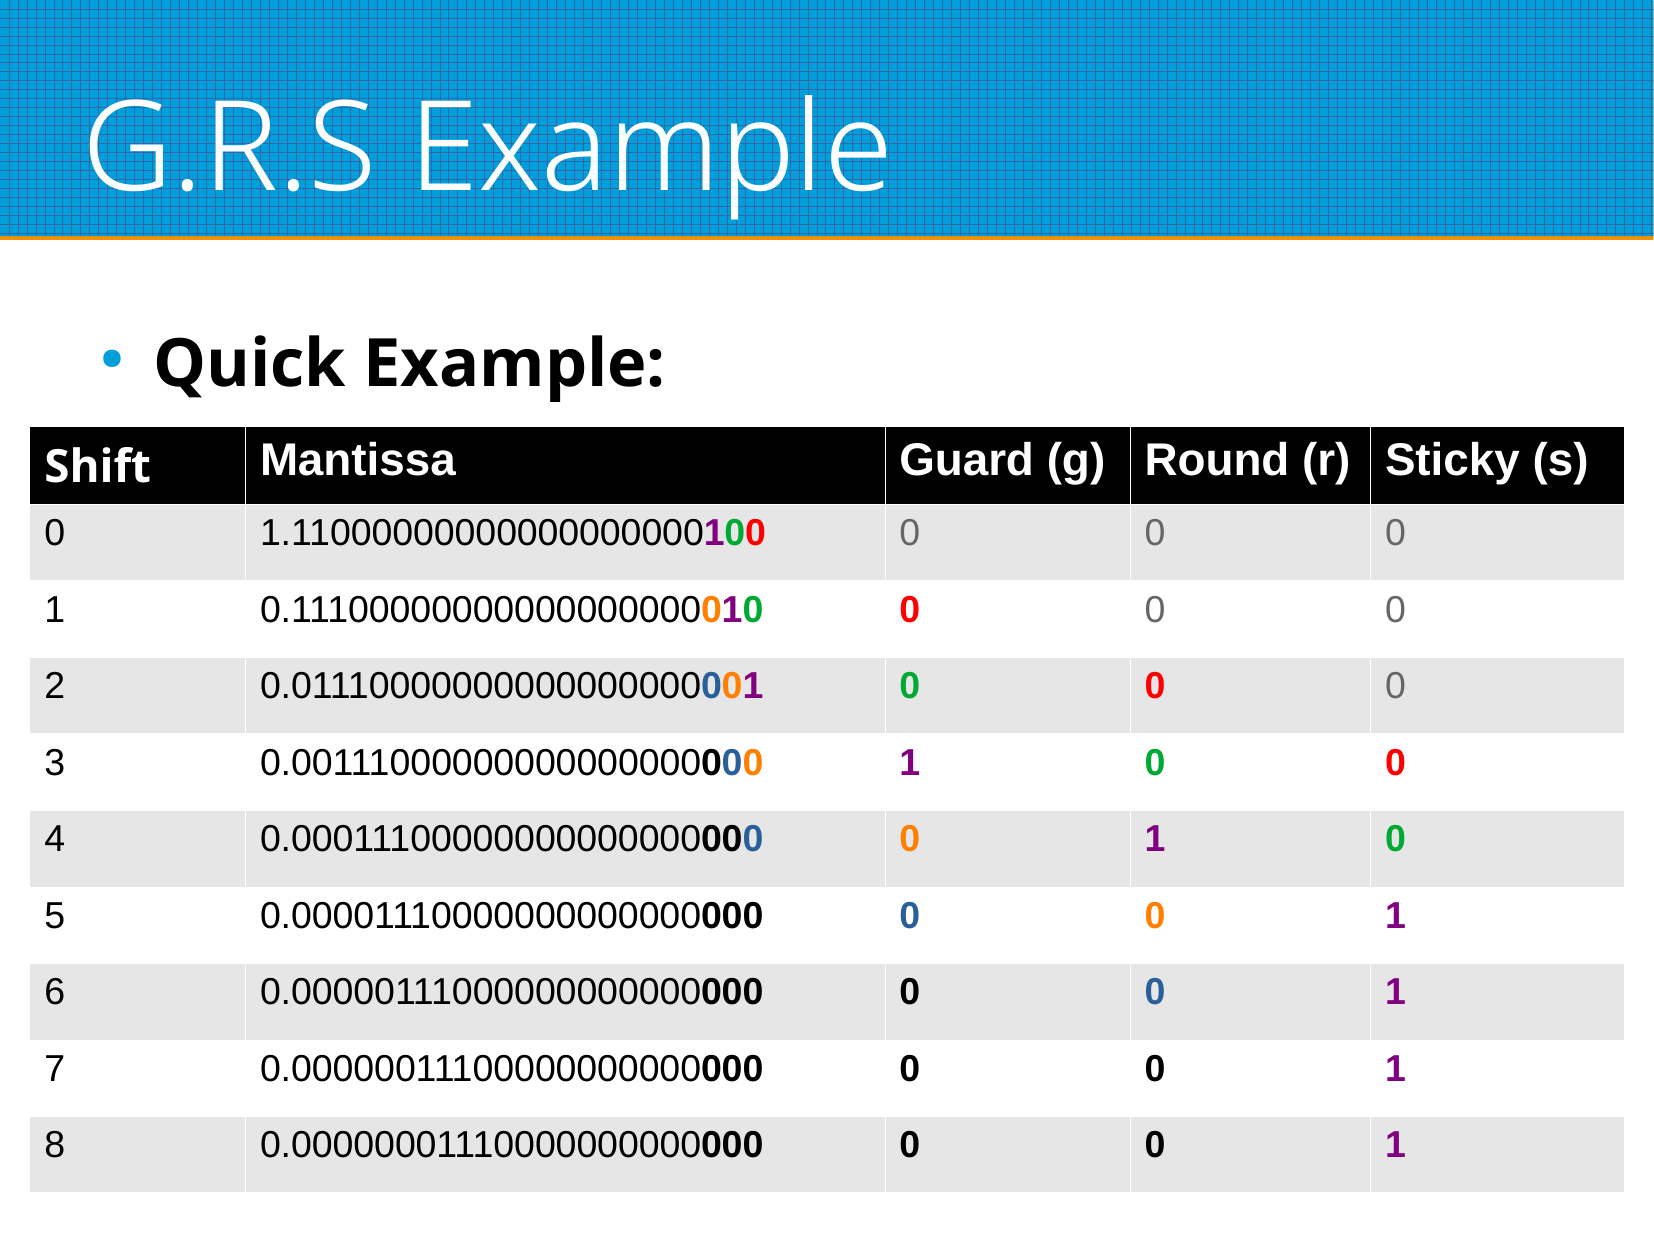

# G.R.S Example
Quick Example:
| Shift | Mantissa | Guard (g) | Round (r) | Sticky (s) |
| --- | --- | --- | --- | --- |
| 0 | 1.11000000000000000000100 | 0 | 0 | 0 |
| 1 | 0.11100000000000000000010 | 0 | 0 | 0 |
| 2 | 0.01110000000000000000001 | 0 | 0 | 0 |
| 3 | 0.00111000000000000000000 | 1 | 0 | 0 |
| 4 | 0.00011100000000000000000 | 0 | 1 | 0 |
| 5 | 0.00001110000000000000000 | 0 | 0 | 1 |
| 6 | 0.00000111000000000000000 | 0 | 0 | 1 |
| 7 | 0.00000011100000000000000 | 0 | 0 | 1 |
| 8 | 0.00000001110000000000000 | 0 | 0 | 1 |